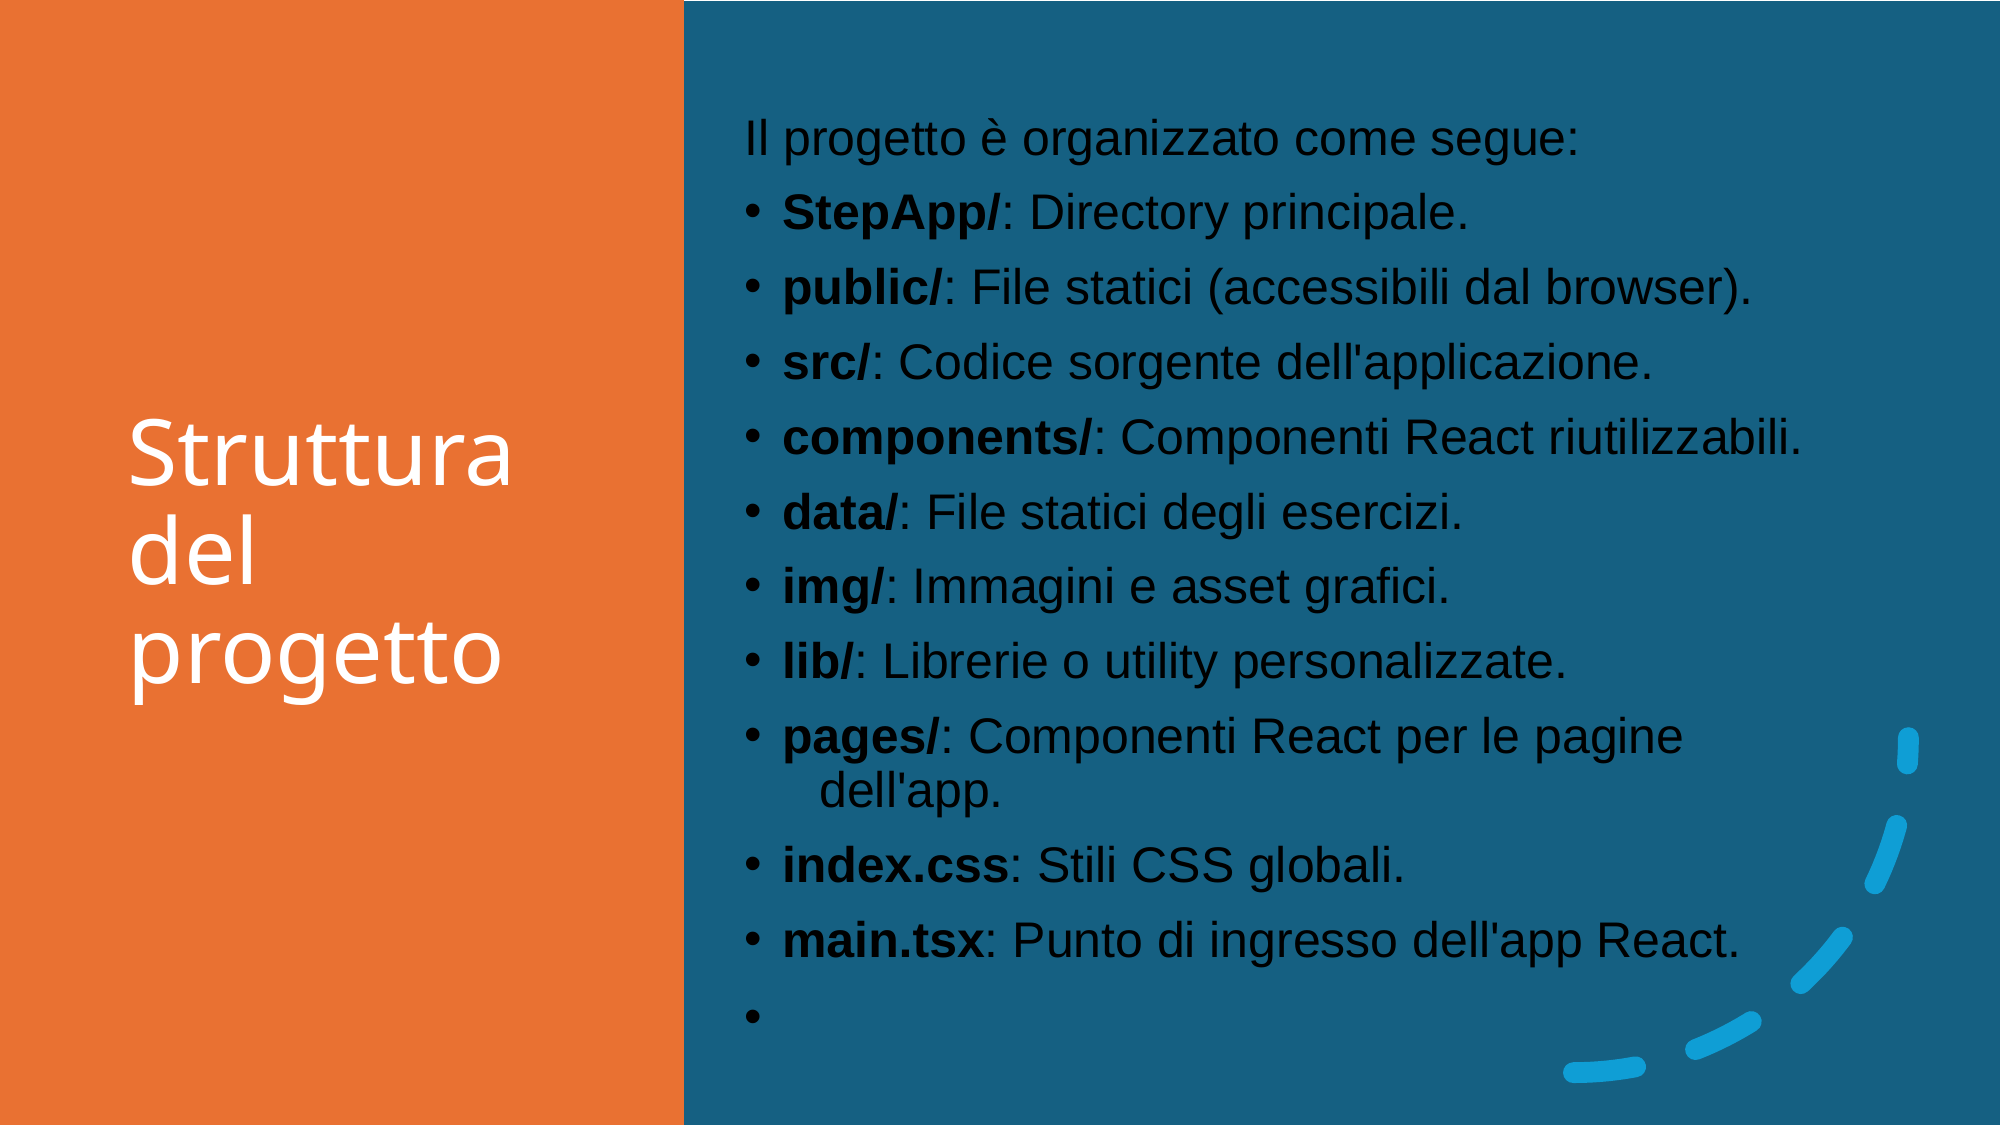

# Struttura del progetto
Il progetto è organizzato come segue:
StepApp/: Directory principale.
public/: File statici (accessibili dal browser).
src/: Codice sorgente dell'applicazione.
components/: Componenti React riutilizzabili.
data/: File statici degli esercizi.
img/: Immagini e asset grafici.
lib/: Librerie o utility personalizzate.
pages/: Componenti React per le pagine dell'app.
index.css: Stili CSS globali.
main.tsx: Punto di ingresso dell'app React.